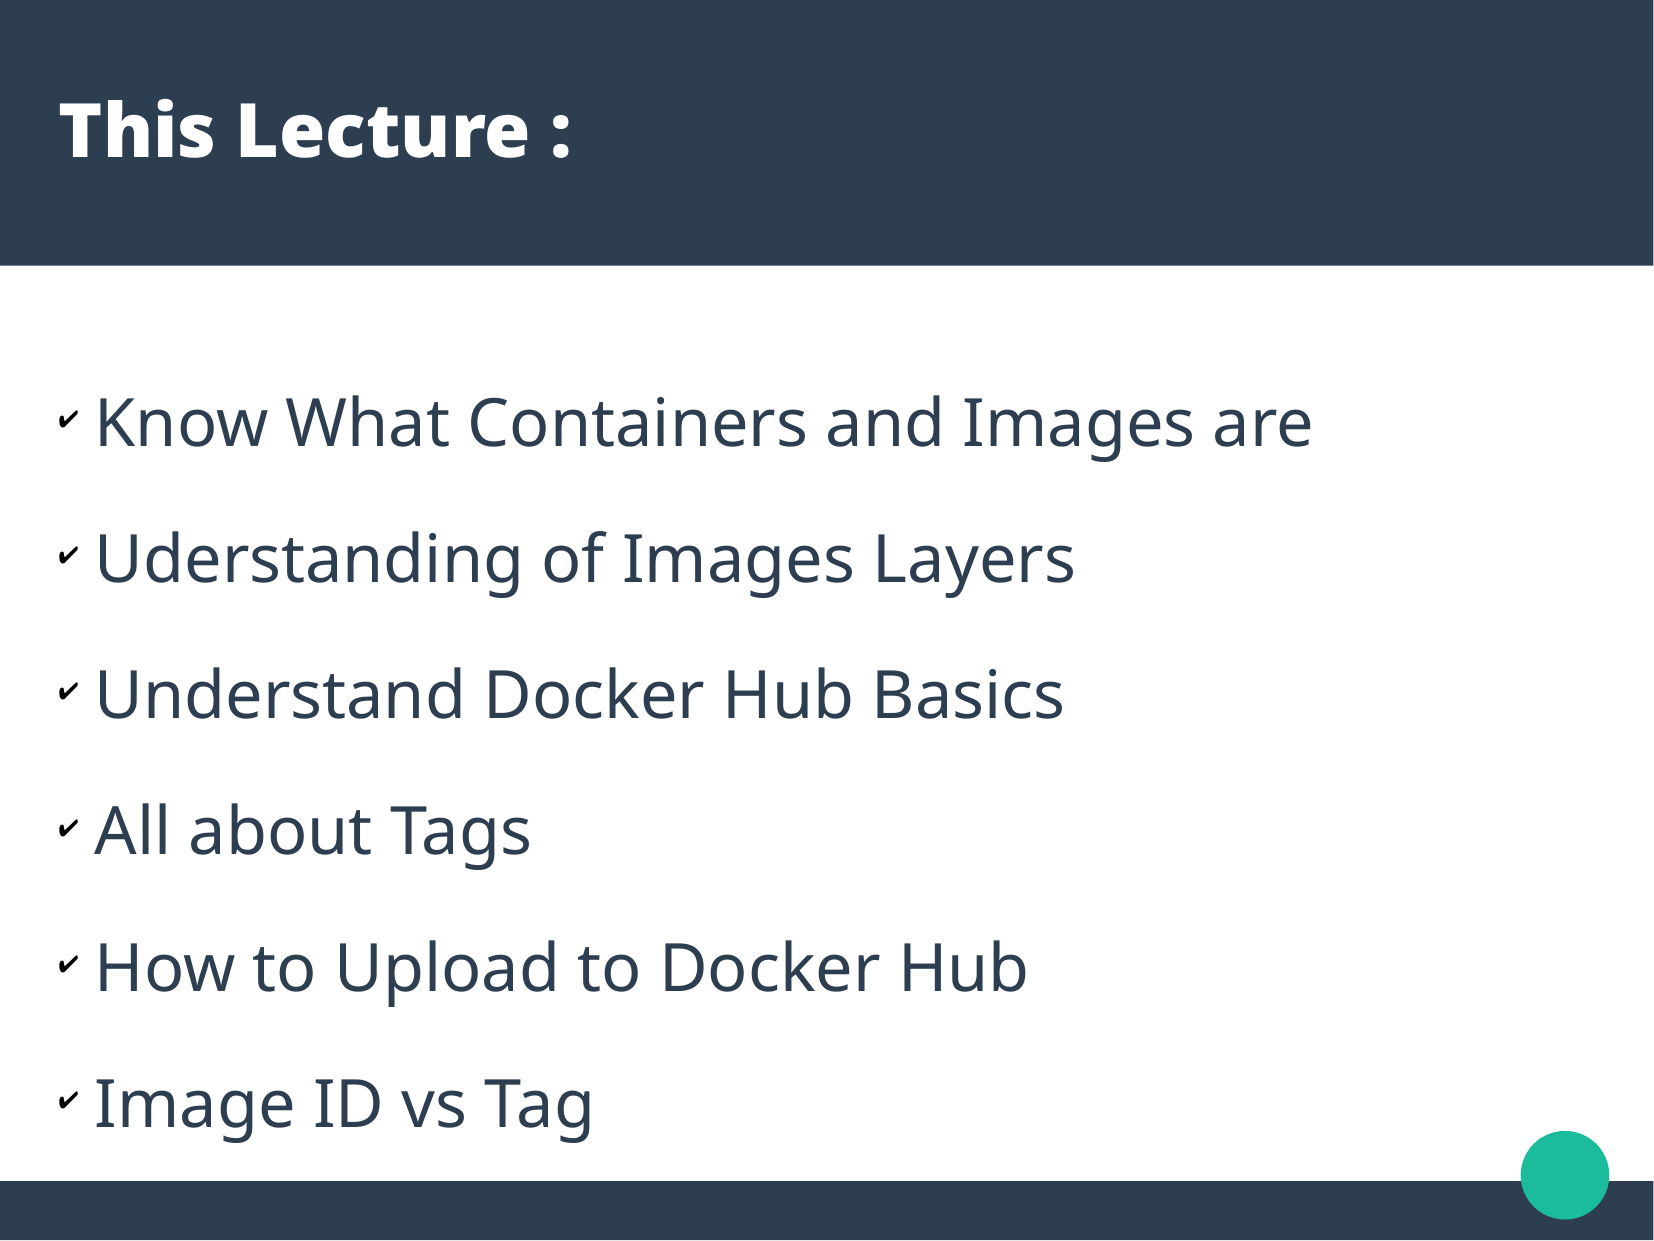

# This Lecture :
Know What Containers and Images are
Uderstanding of Images Layers
Understand Docker Hub Basics
All about Tags
How to Upload to Docker Hub
Image ID vs Tag